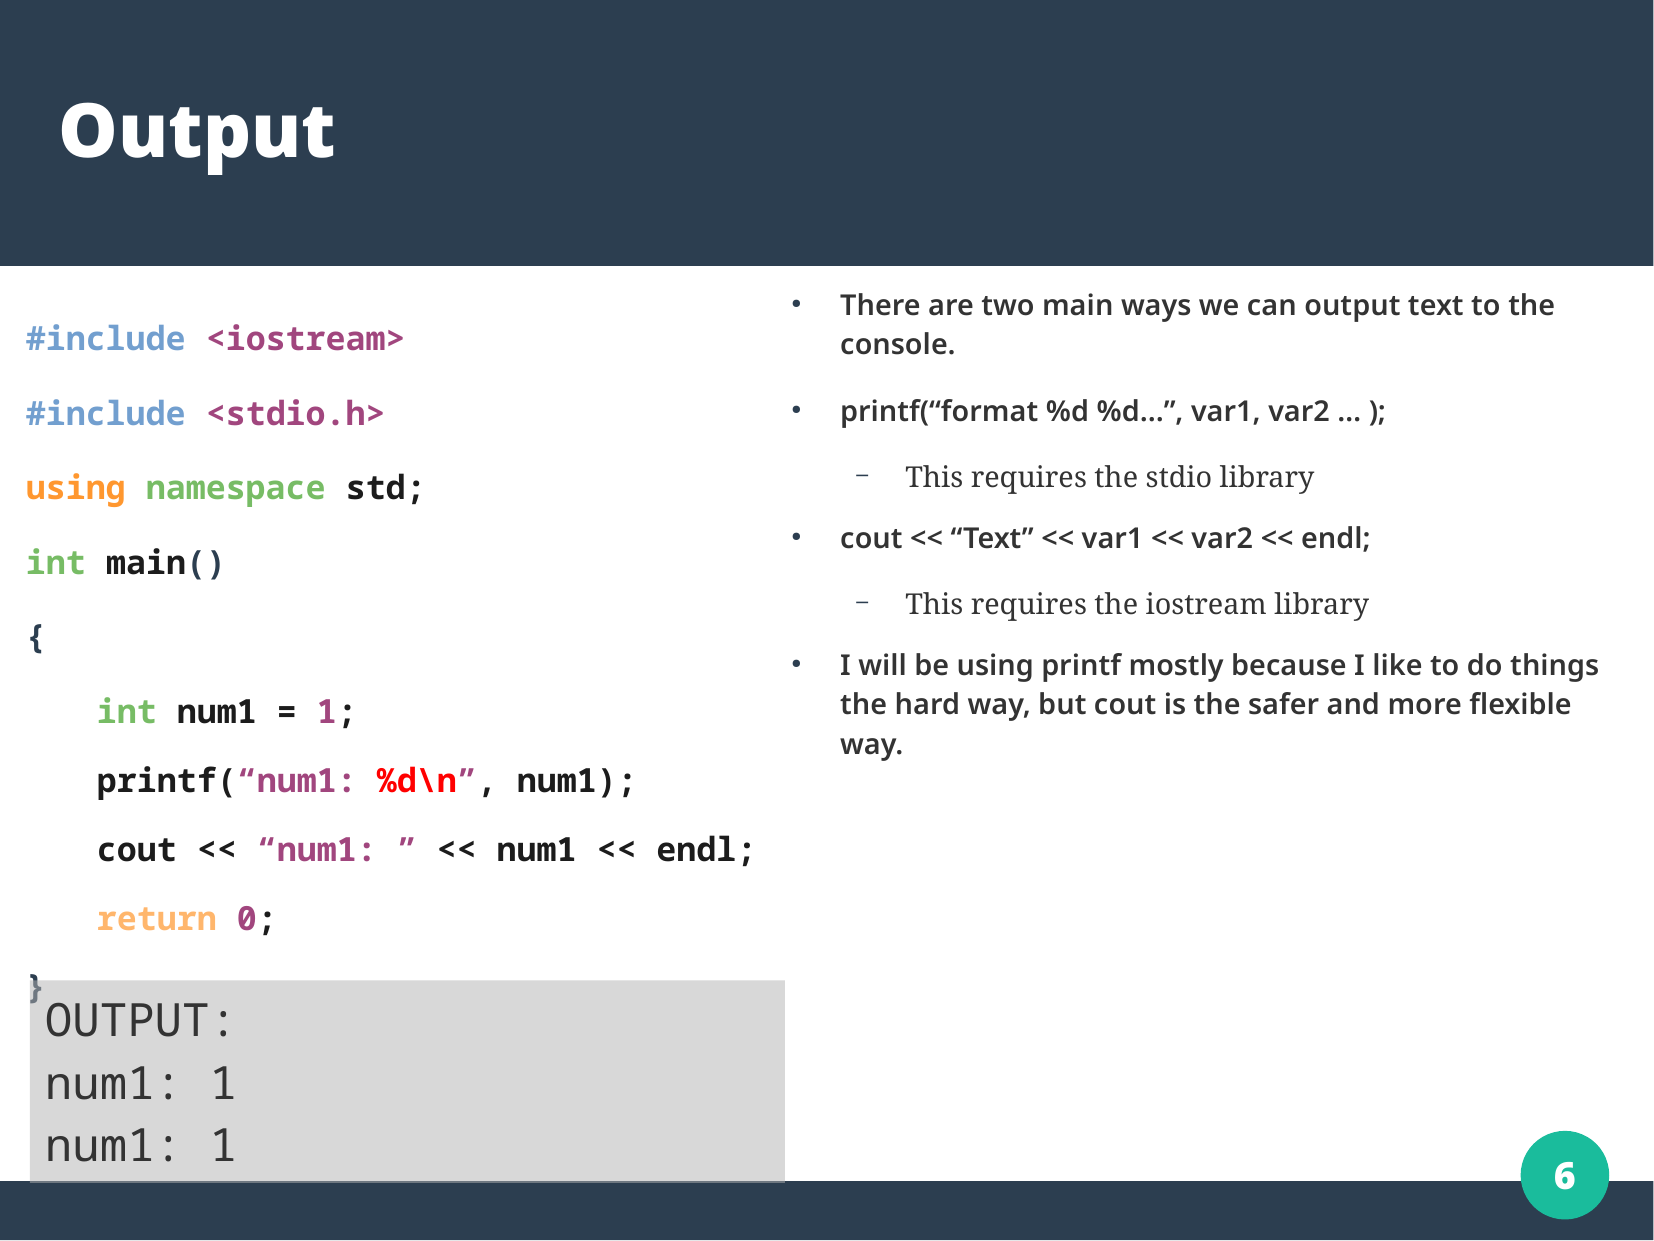

# Output
There are two main ways we can output text to the console.
printf(“format %d %d...”, var1, var2 … );
This requires the stdio library
cout << “Text” << var1 << var2 << endl;
This requires the iostream library
I will be using printf mostly because I like to do things the hard way, but cout is the safer and more flexible way.
#include <iostream>
#include <stdio.h>
using namespace std;
int main()
{
int num1 = 1;
printf(“num1: %d\n”, num1);
cout << “num1: ” << num1 << endl;
return 0;
}
OUTPUT:
num1: 1
num1: 1
6